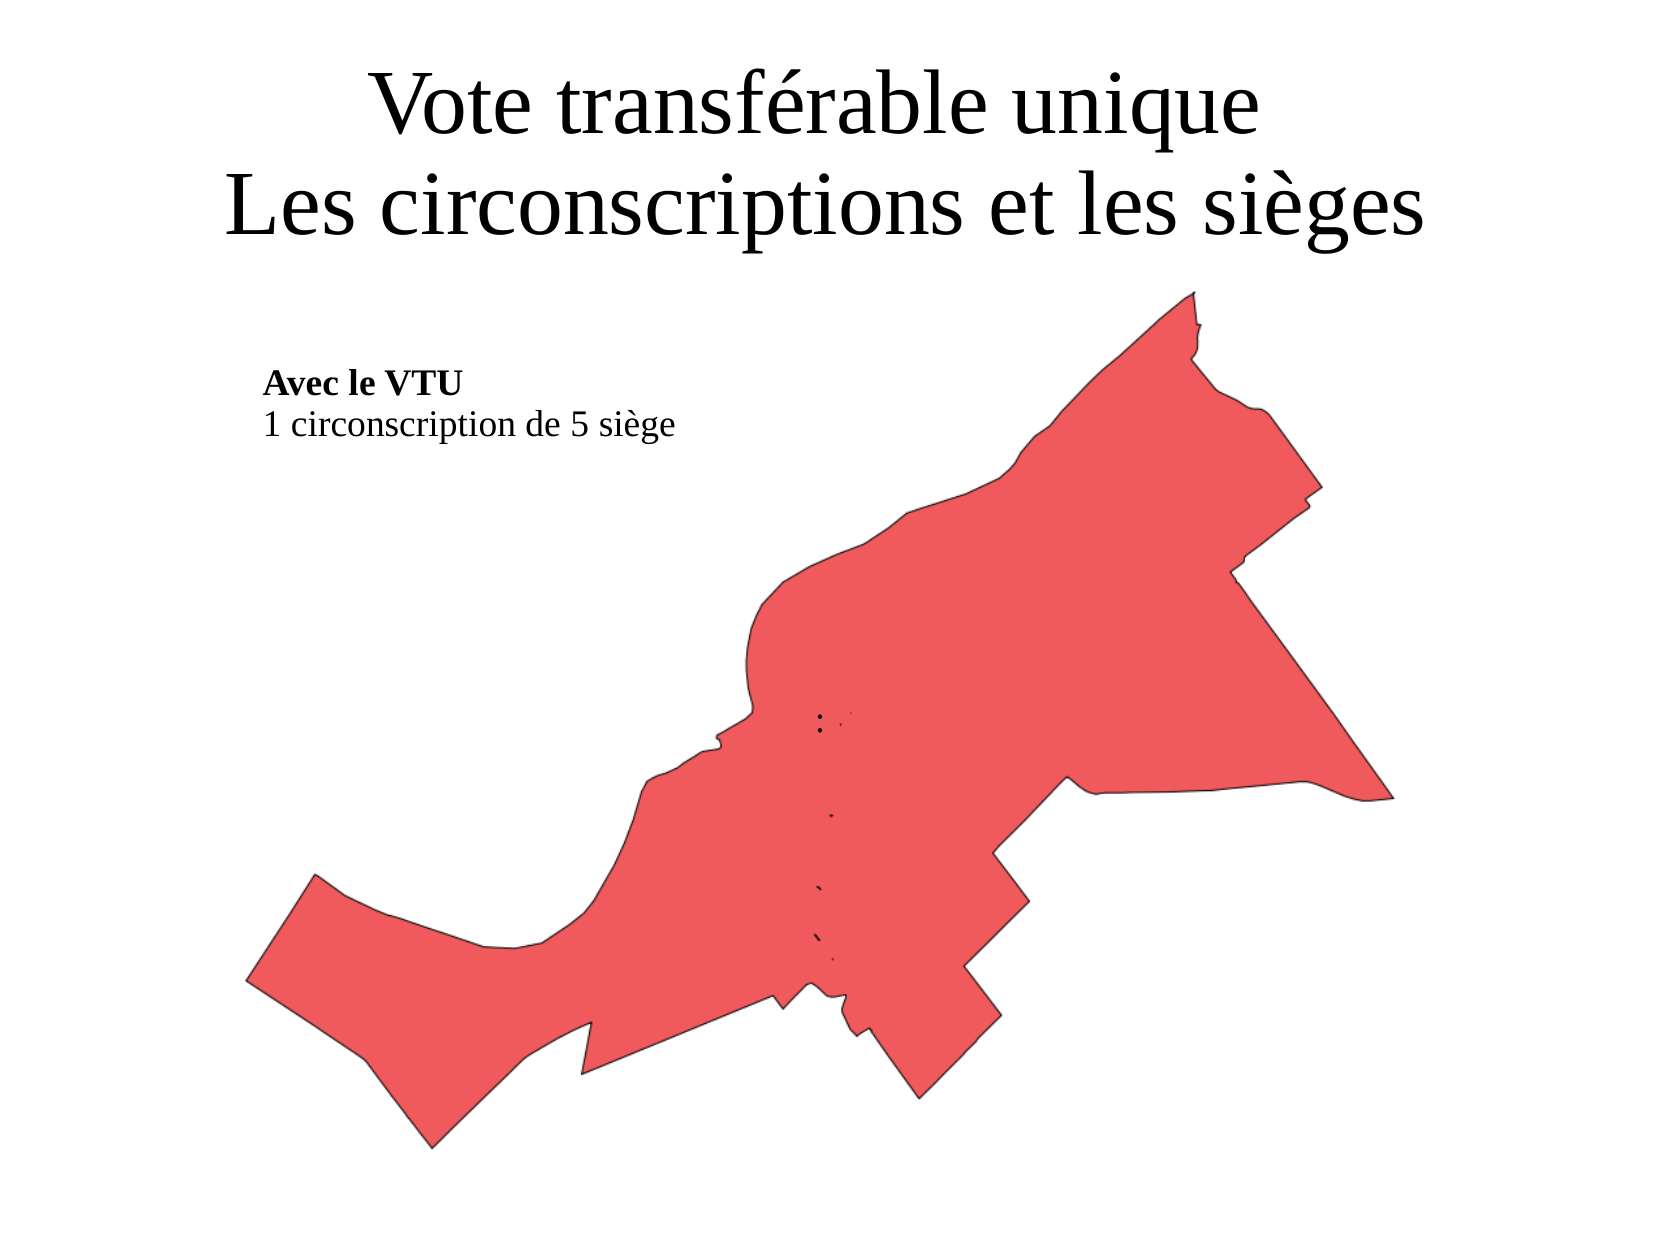

# Vote transférable unique Les circonscriptions et les sièges
:
Avec le VTU
1 circonscription de 5 siège
www.fairvote.ca